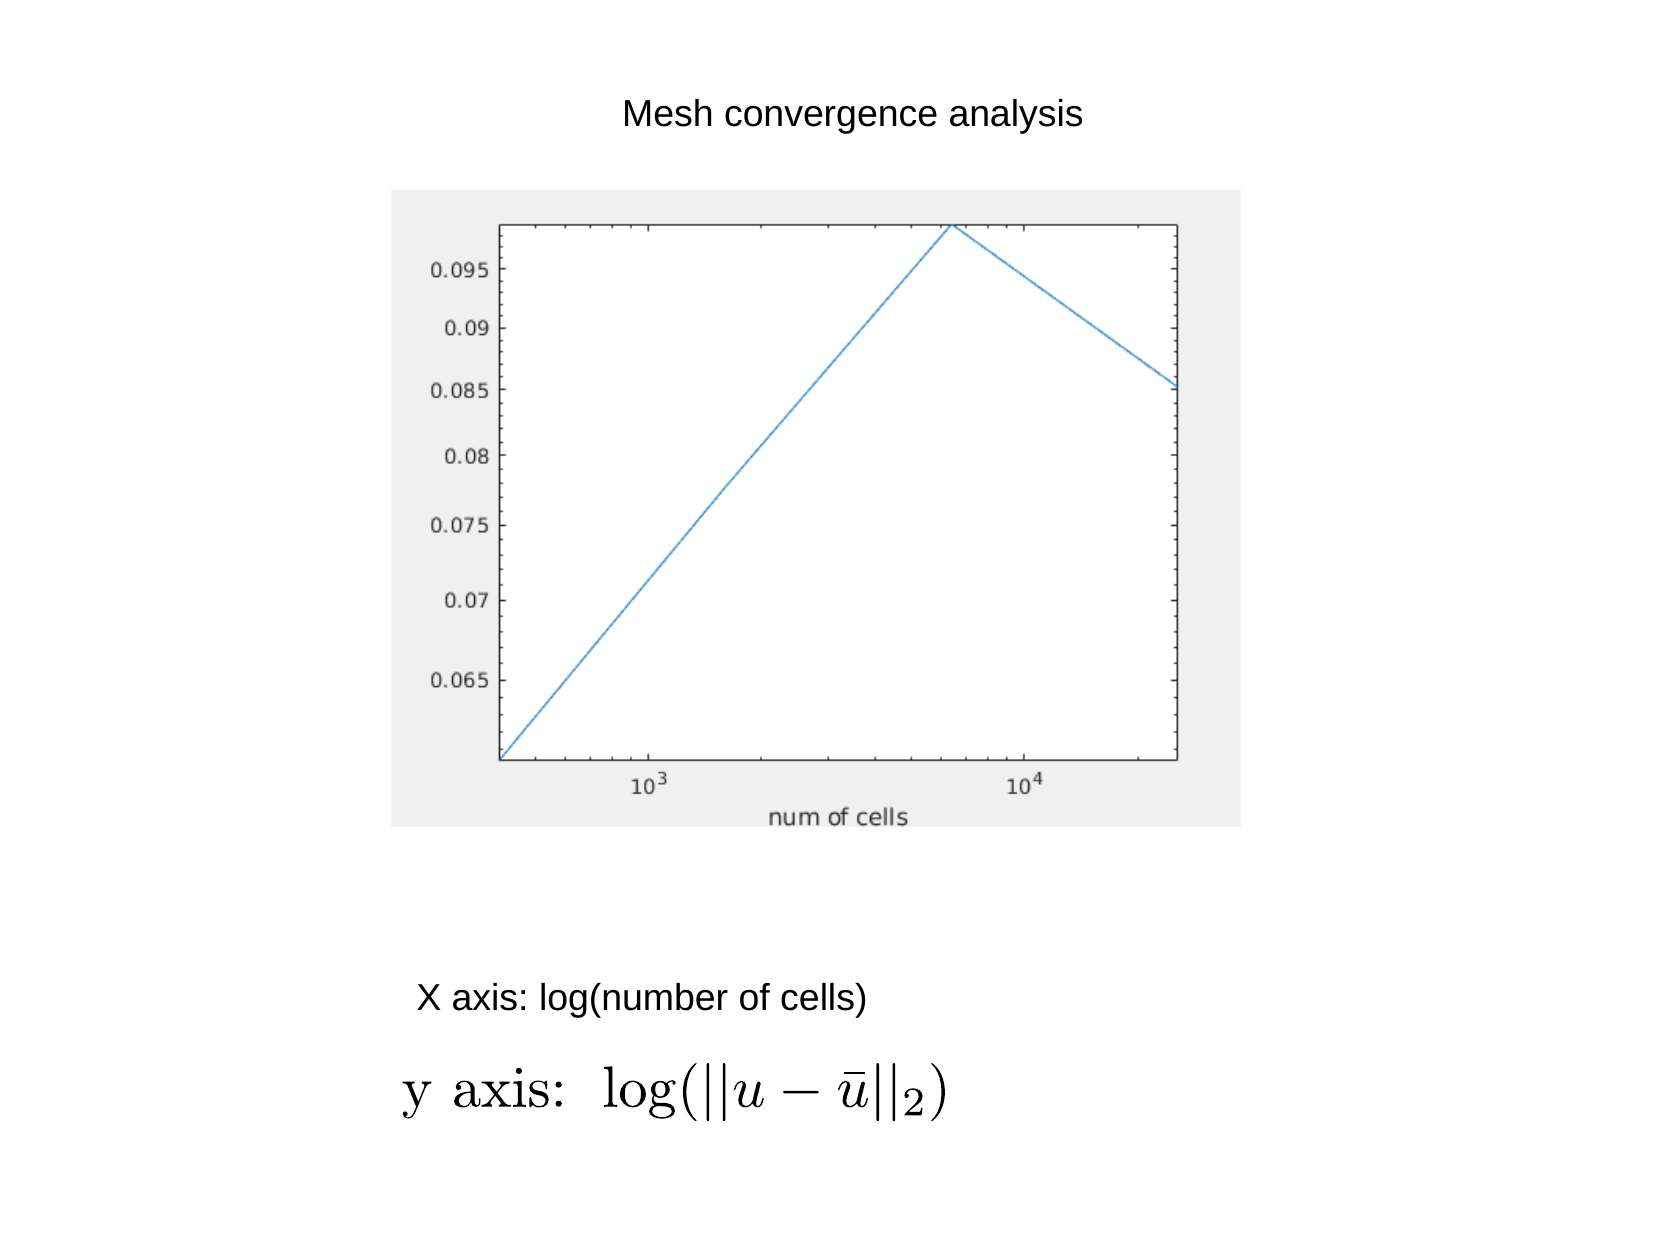

Mesh convergence analysis
X axis: log(number of cells)